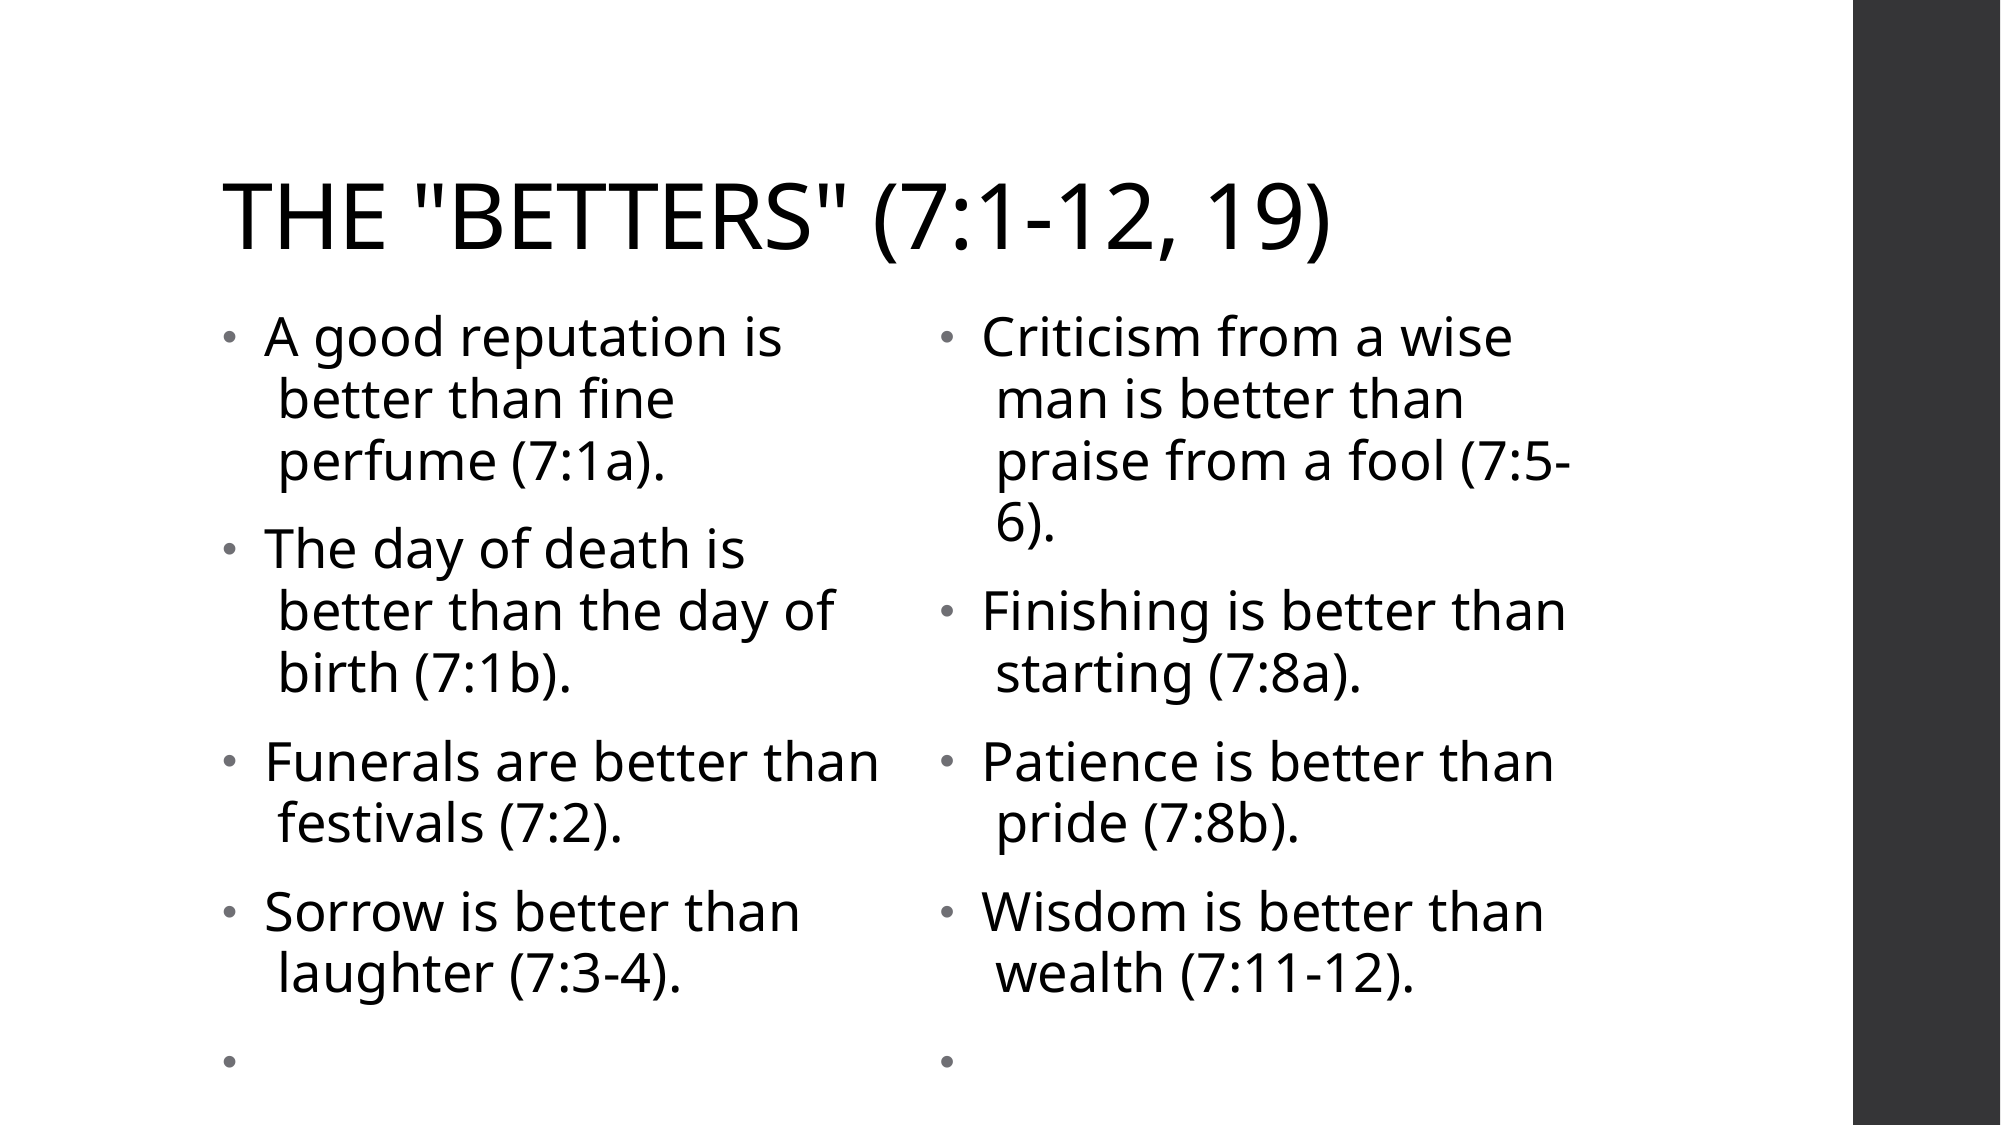

# THE "BETTERS" (7:1-12, 19)
 A good reputation is better than fine perfume (7:1a).
 The day of death is better than the day of birth (7:1b).
 Funerals are better than festivals (7:2).
 Sorrow is better than laughter (7:3-4).
 Criticism from a wise man is better than praise from a fool (7:5-6).
 Finishing is better than starting (7:8a).
 Patience is better than pride (7:8b).
 Wisdom is better than wealth (7:11-12).